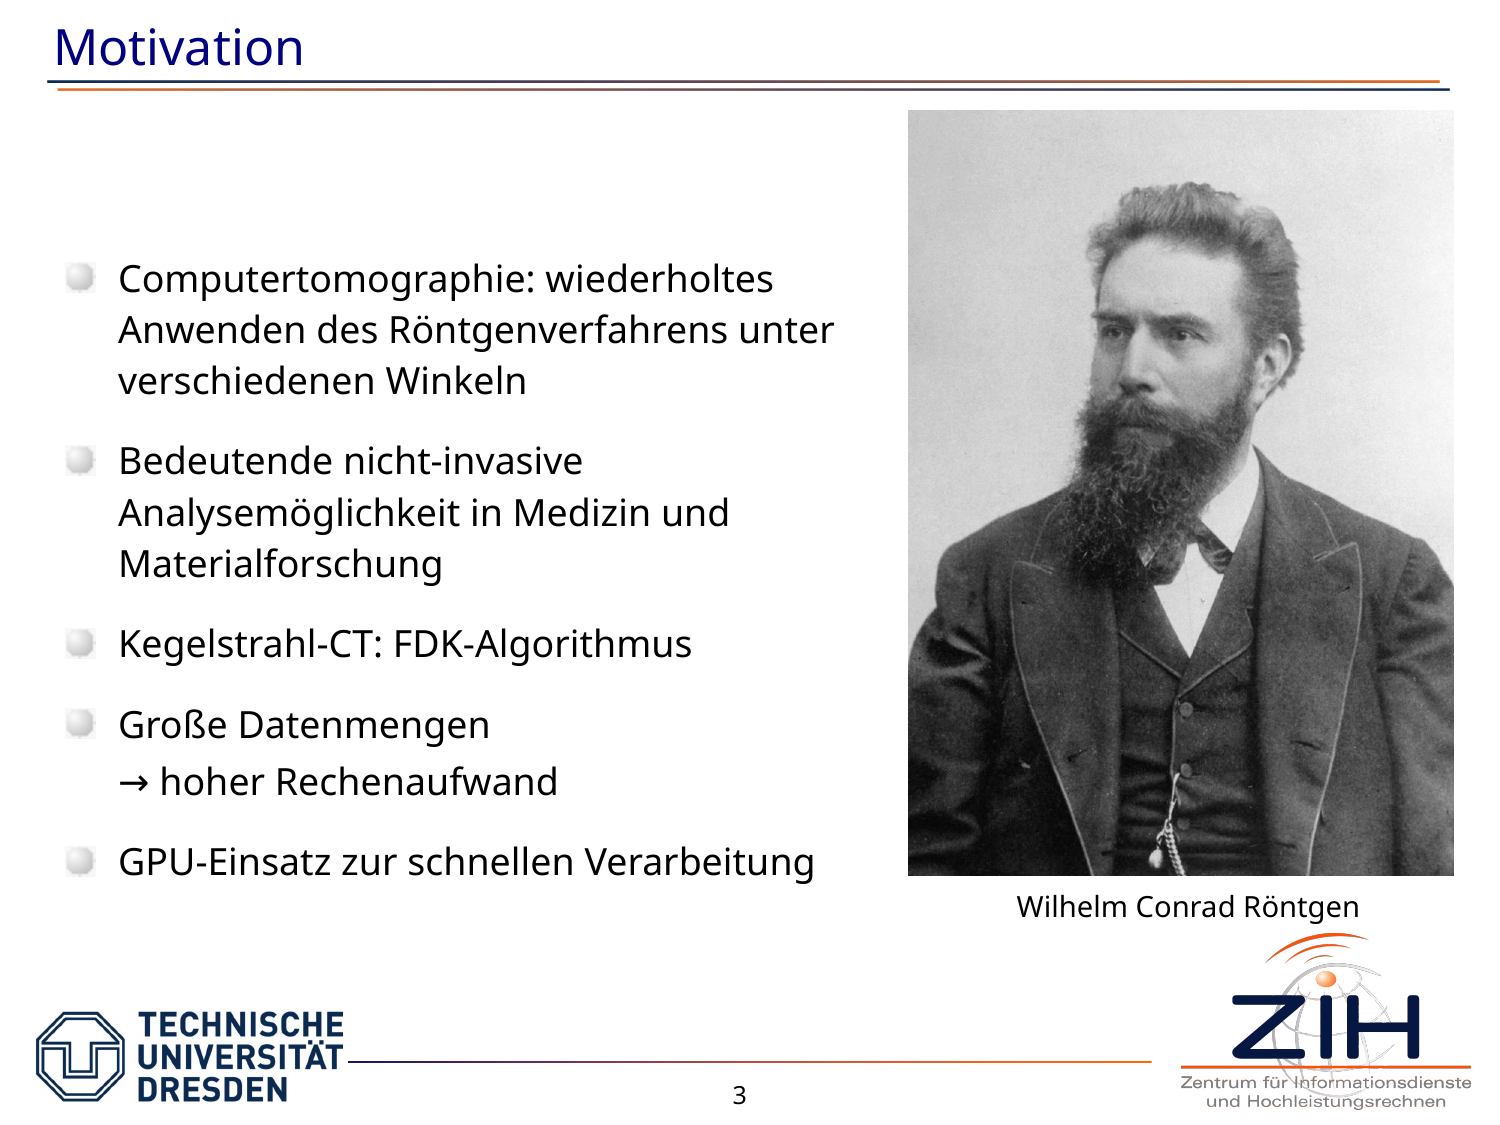

# Motivation
Computertomographie: wiederholtes Anwenden des Röntgenverfahrens unter verschiedenen Winkeln
Bedeutende nicht-invasive Analysemöglichkeit in Medizin und Materialforschung
Kegelstrahl-CT: FDK-Algorithmus
Große Datenmengen
→ hoher Rechenaufwand
GPU-Einsatz zur schnellen Verarbeitung
Wilhelm Conrad Röntgen
3